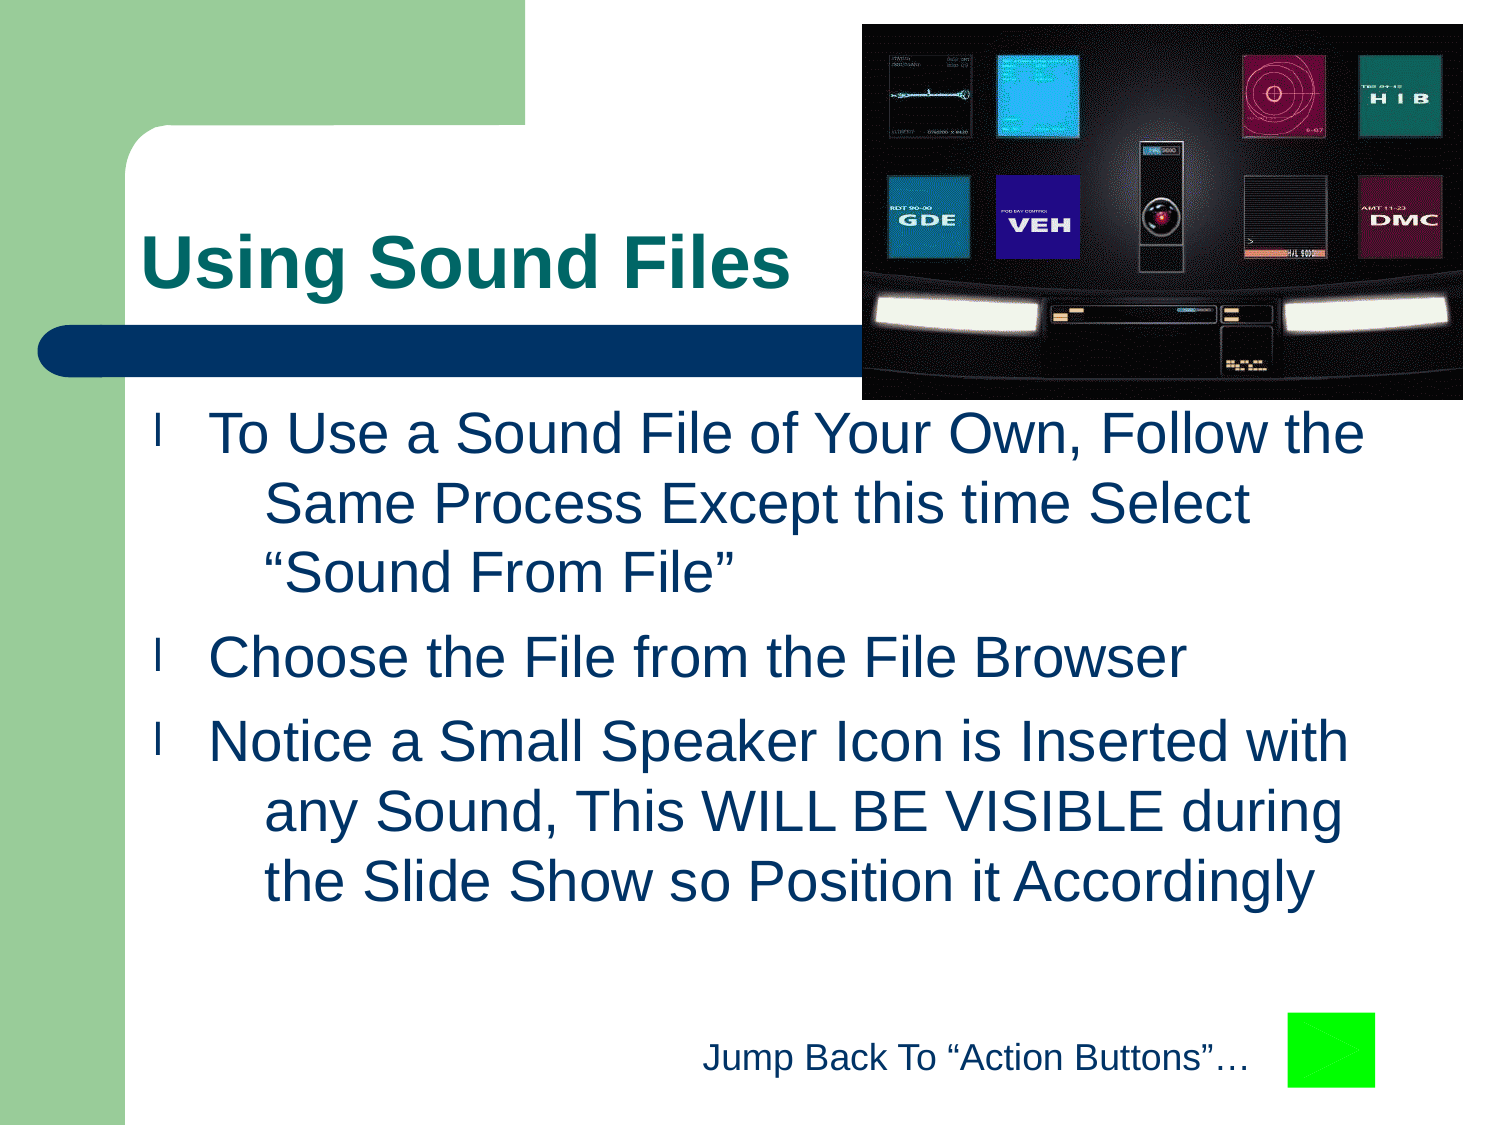

0
# Using Sound Files
To Use a Sound File of Your Own, Follow the Same Process Except this time Select “Sound From File”
Choose the File from the File Browser
Notice a Small Speaker Icon is Inserted with any Sound, This WILL BE VISIBLE during the Slide Show so Position it Accordingly
Jump Back To “Action Buttons”…